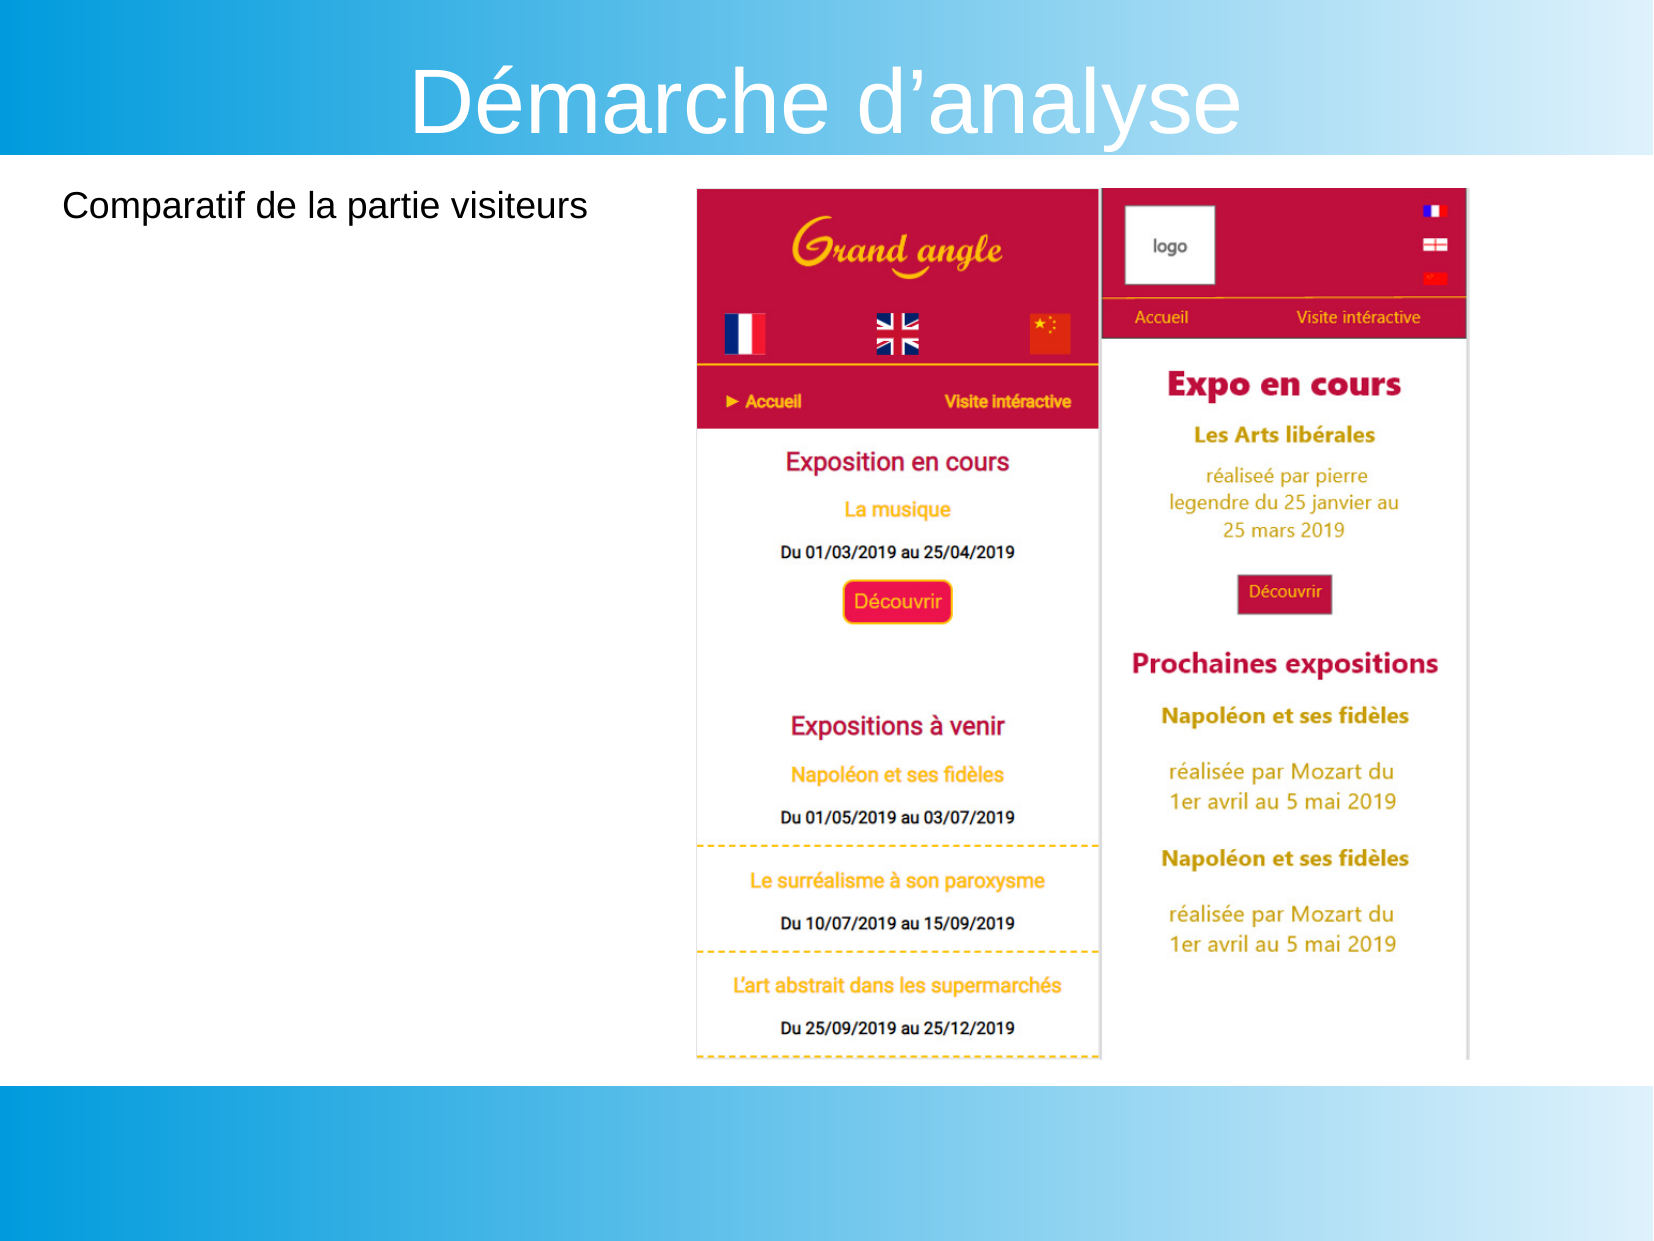

# Démarche d’analyse
Comparatif de la partie visiteurs